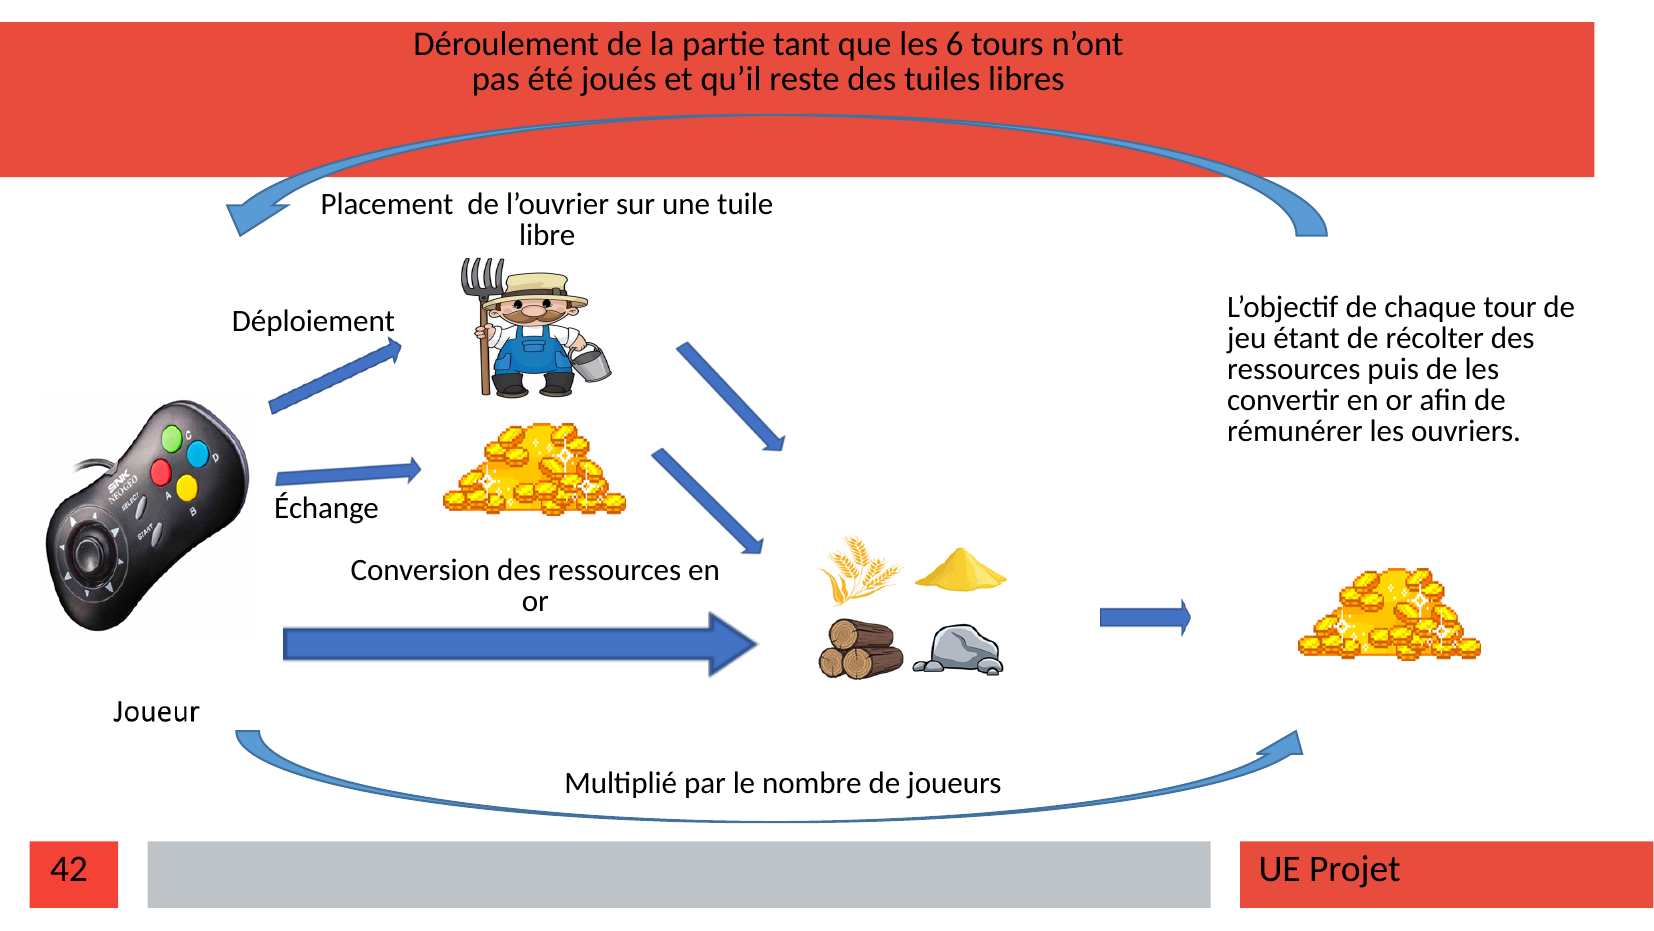

Déroulement de la partie tant que les 6 tours n’ont pas été joués et qu’il reste des tuiles libres
Placement de l’ouvrier sur une tuile libre
L’objectif de chaque tour de jeu étant de récolter des ressources puis de les convertir en or afin de rémunérer les ouvriers.
Déploiement
Échange
Conversion des ressources en or
Multiplié par le nombre de joueurs
42
UE Projet